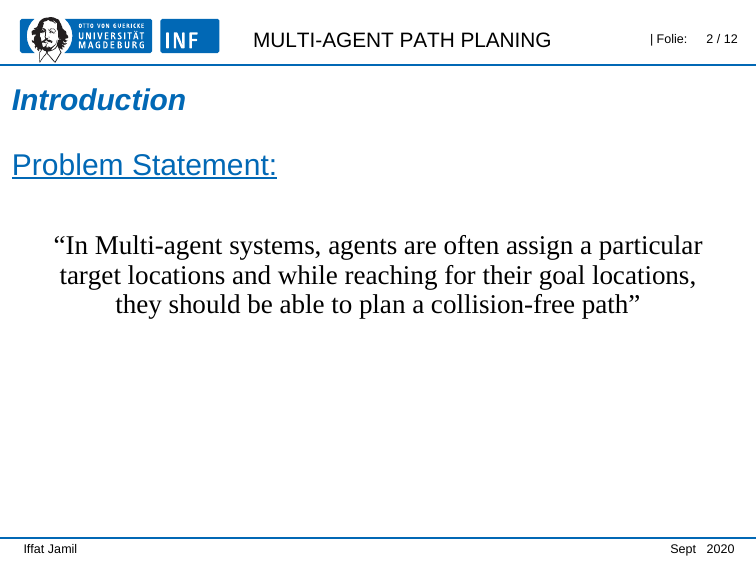

MULTI-AGENT PATH PLANING
| Folie:
2 / 12
Introduction
Problem Statement:
“In Multi-agent systems, agents are often assign a particular target locations and while reaching for their goal locations, they should be able to plan a collision-free path”
 Iffat Jamil
 Sept
2020